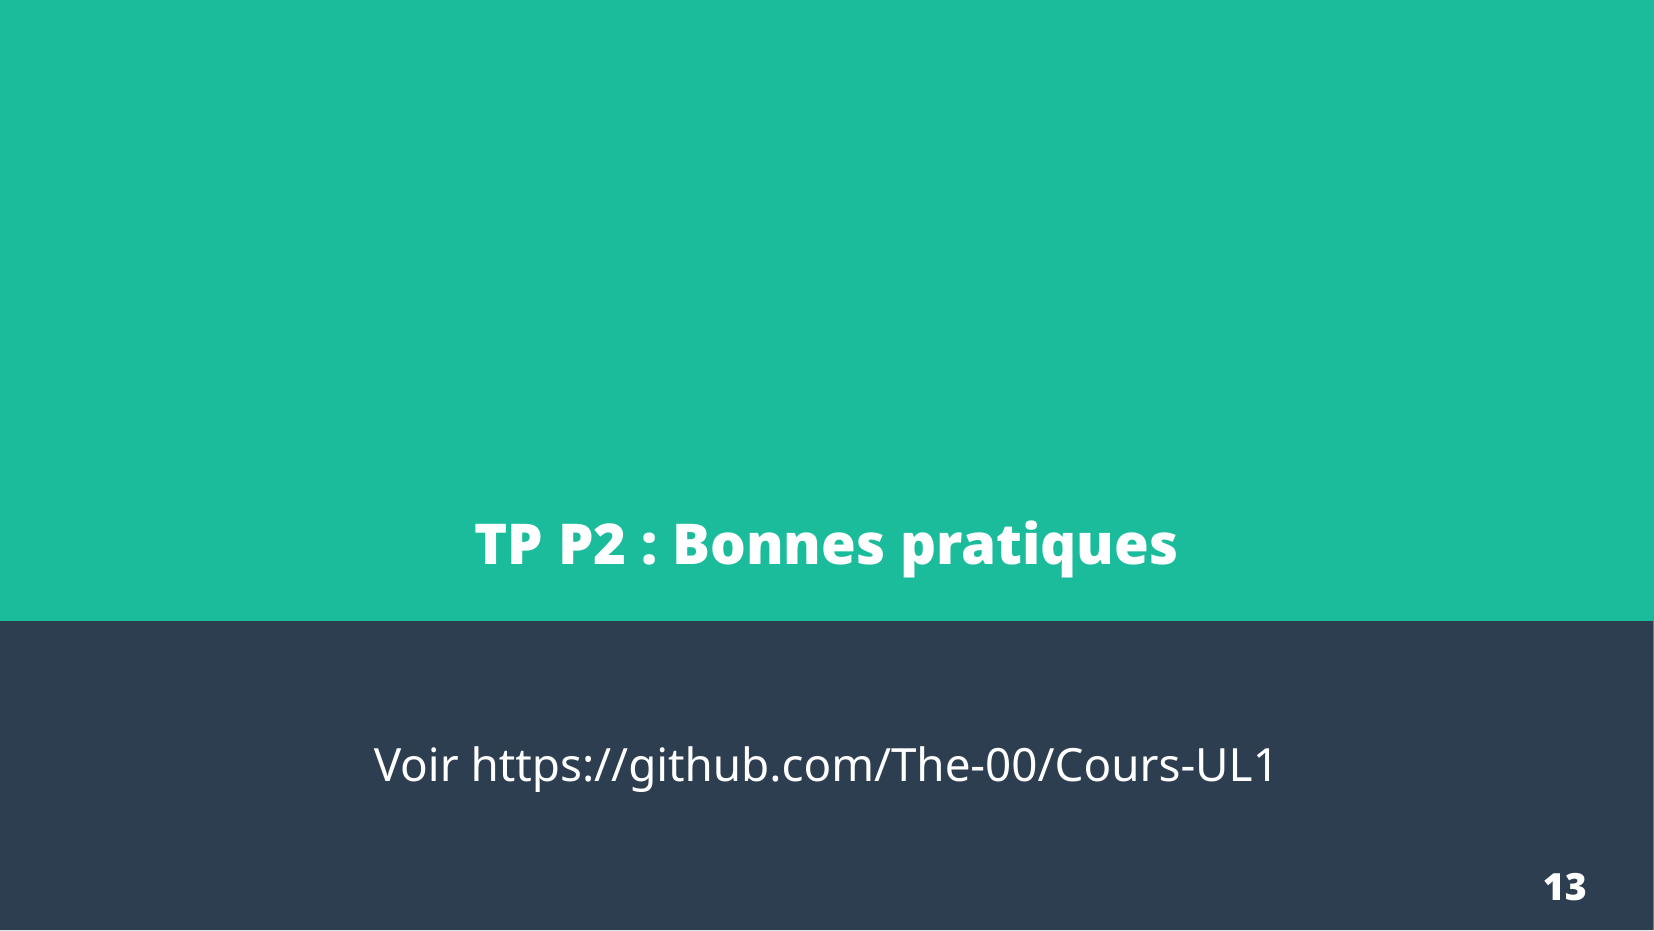

# TP P2 : Bonnes pratiques
Voir https://github.com/The-00/Cours-UL1
13